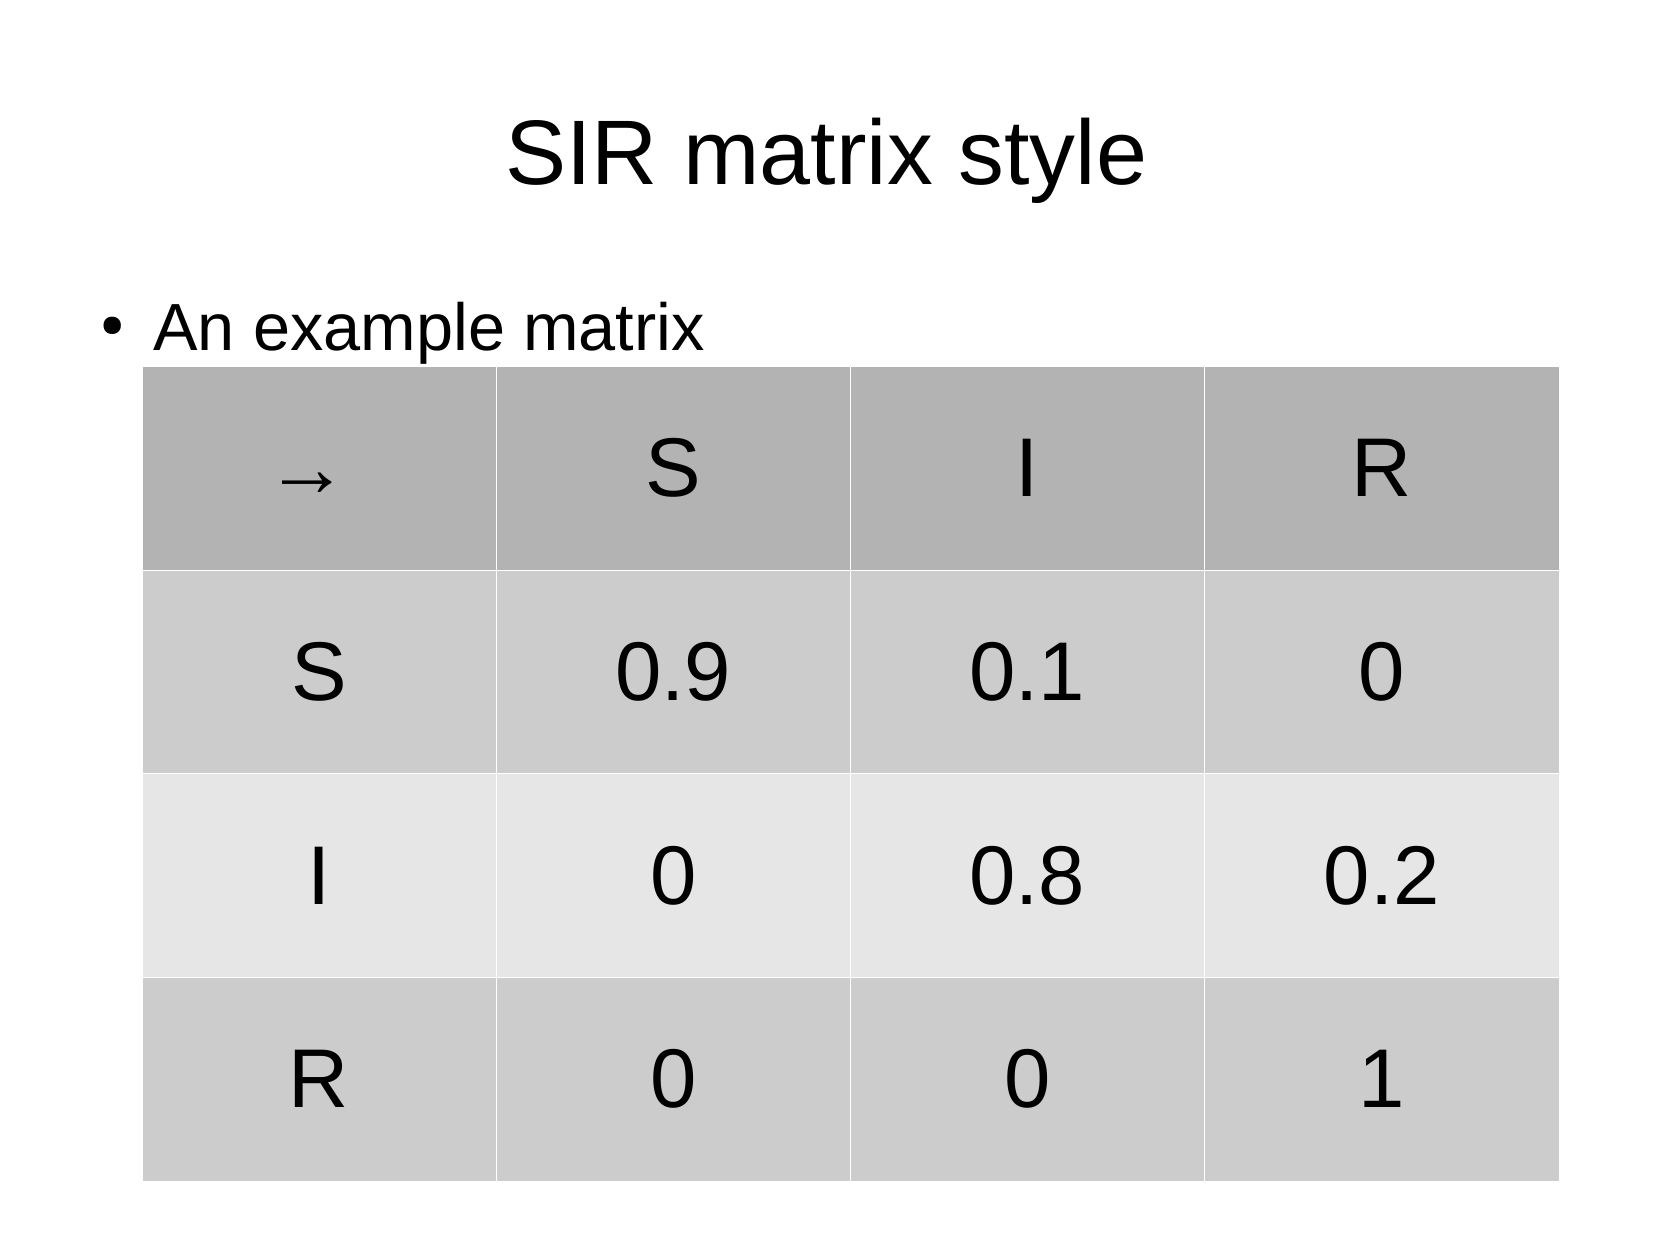

# SIR matrix style
An example matrix
| → | S | I | R |
| --- | --- | --- | --- |
| S | 0.9 | 0.1 | 0 |
| I | 0 | 0.8 | 0.2 |
| R | 0 | 0 | 1 |